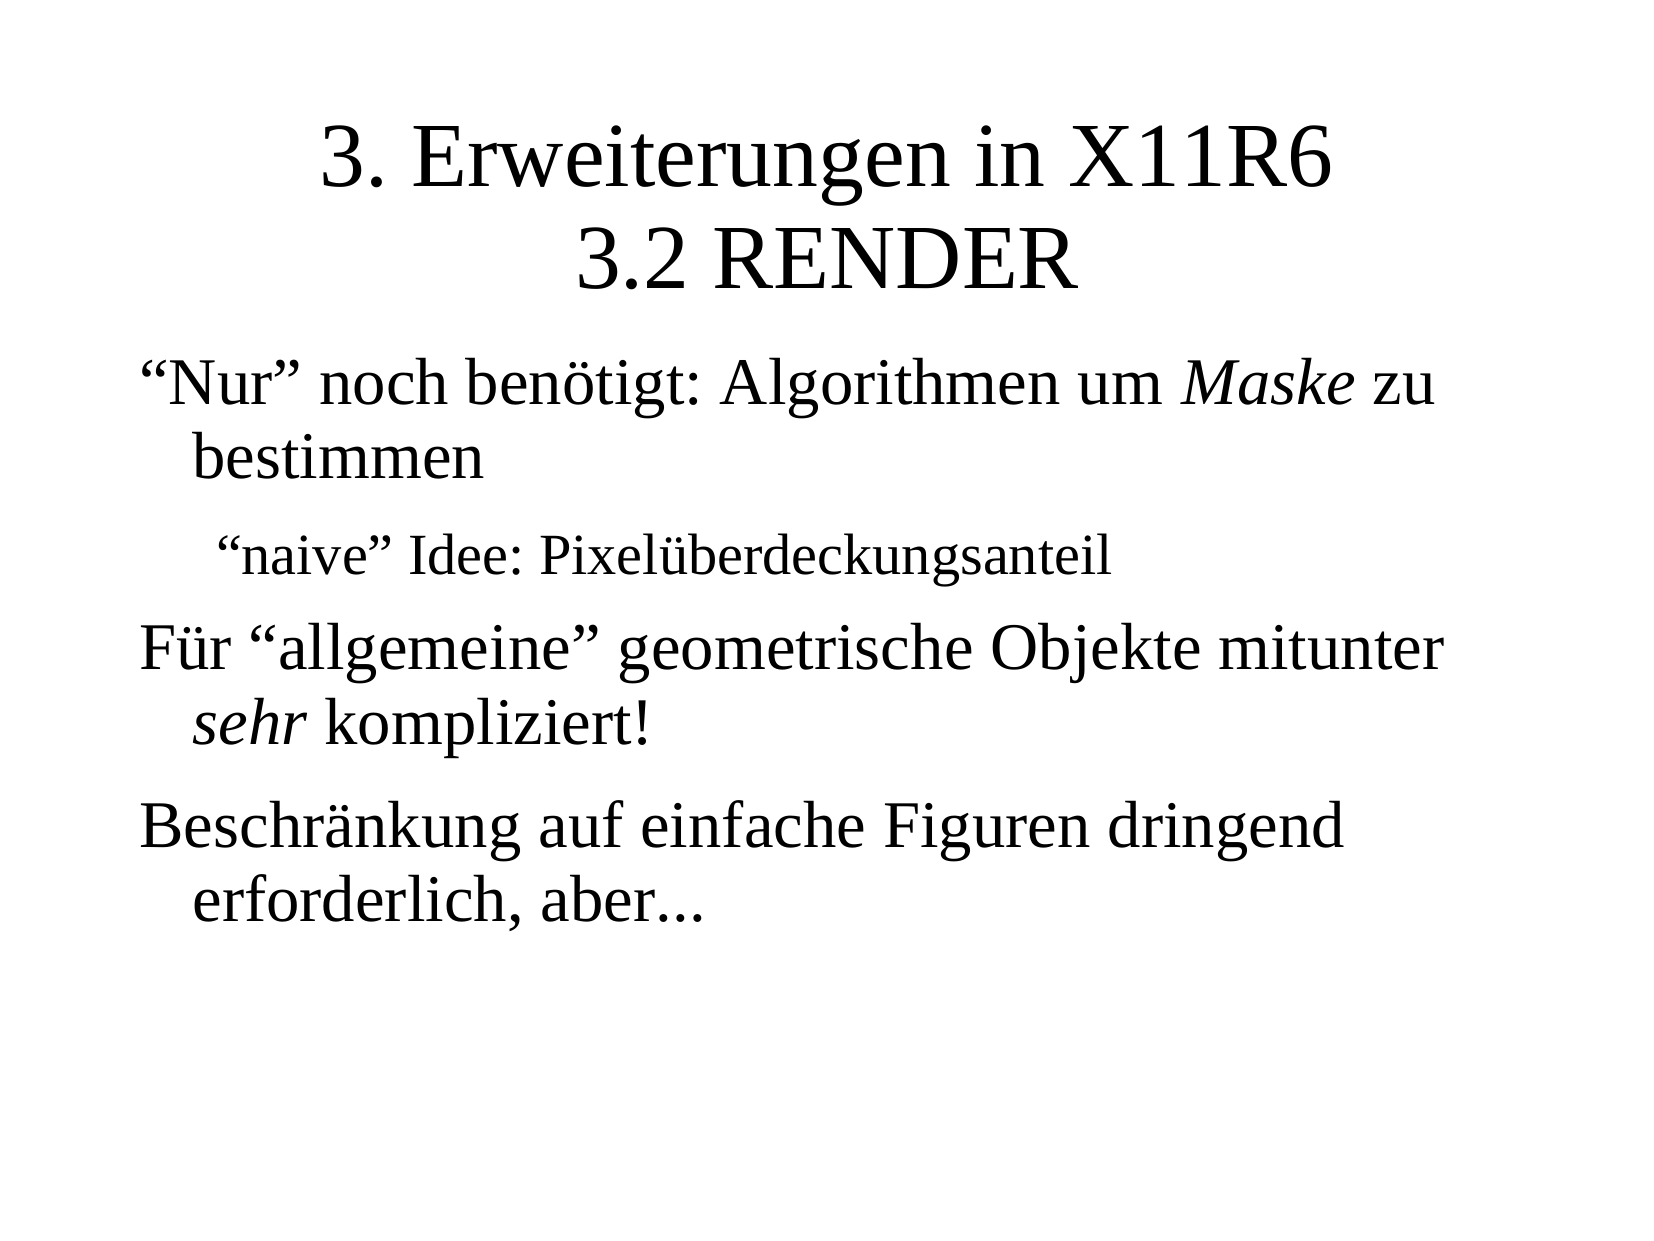

# 3. Erweiterungen in X11R6 3.2 RENDER
“Nur” noch benötigt: Algorithmen um Maske zu bestimmen
“naive” Idee: Pixelüberdeckungsanteil
Für “allgemeine” geometrische Objekte mitunter sehr kompliziert!
Beschränkung auf einfache Figuren dringend erforderlich, aber...